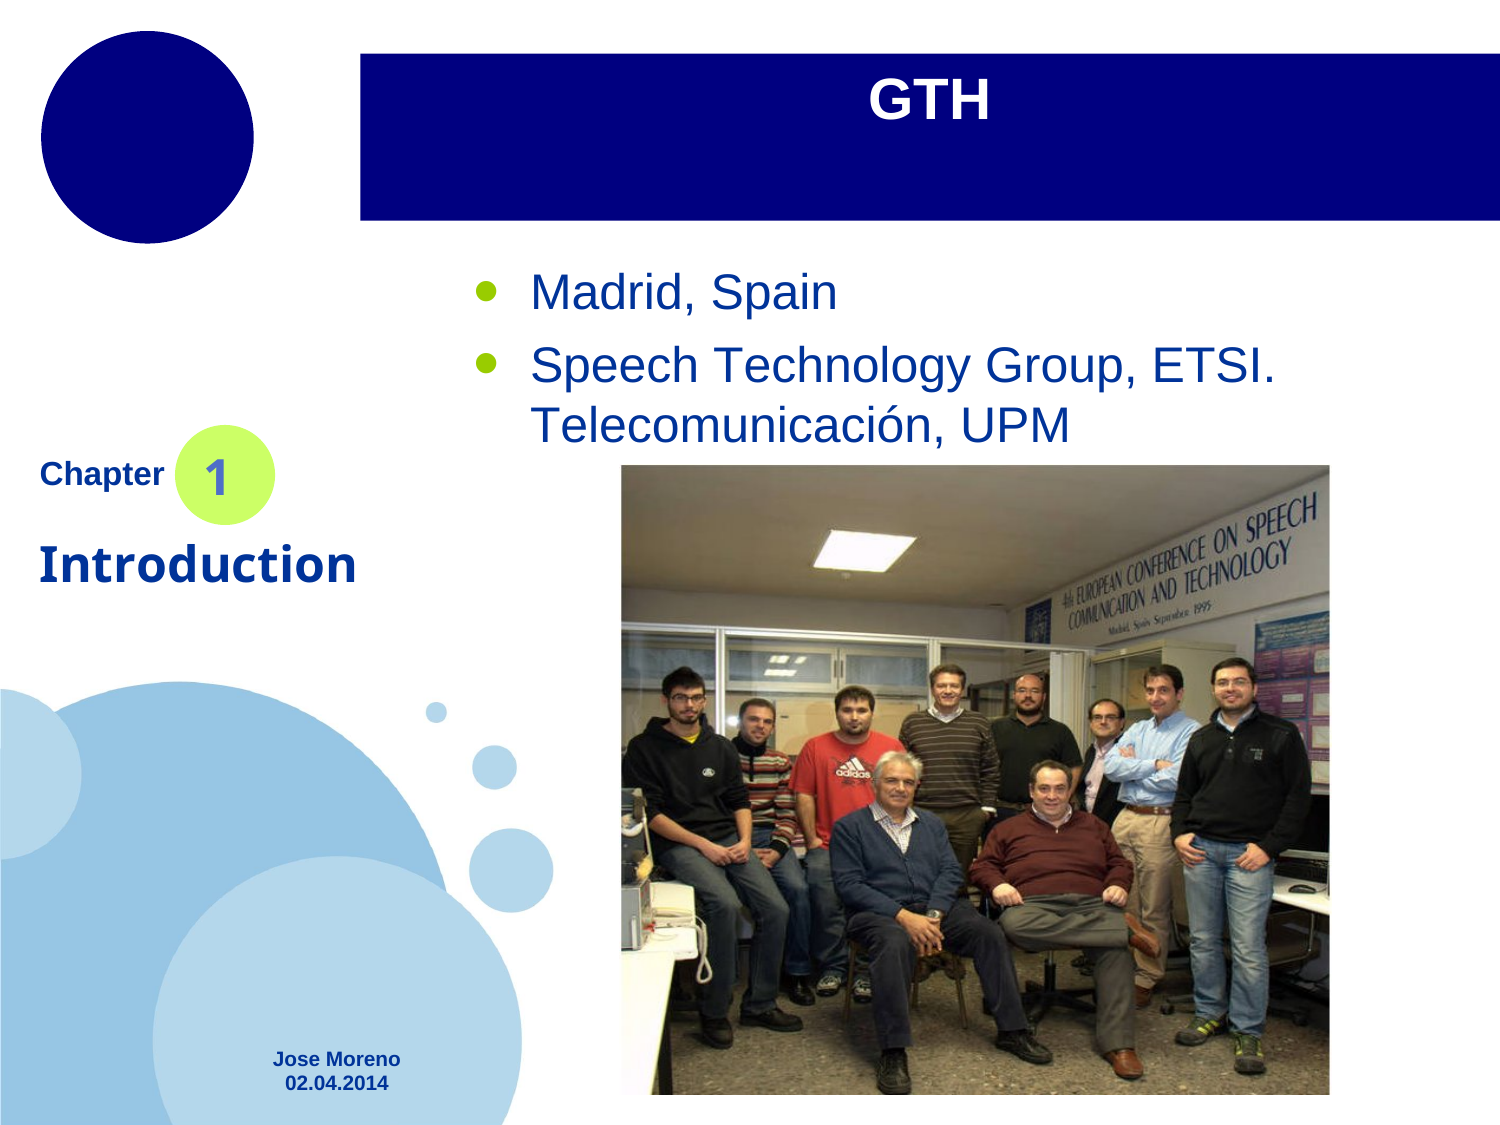

# GTH
Madrid, Spain
Speech Technology Group, ETSI. Telecomunicación, UPM
1
Chapter
Introduction